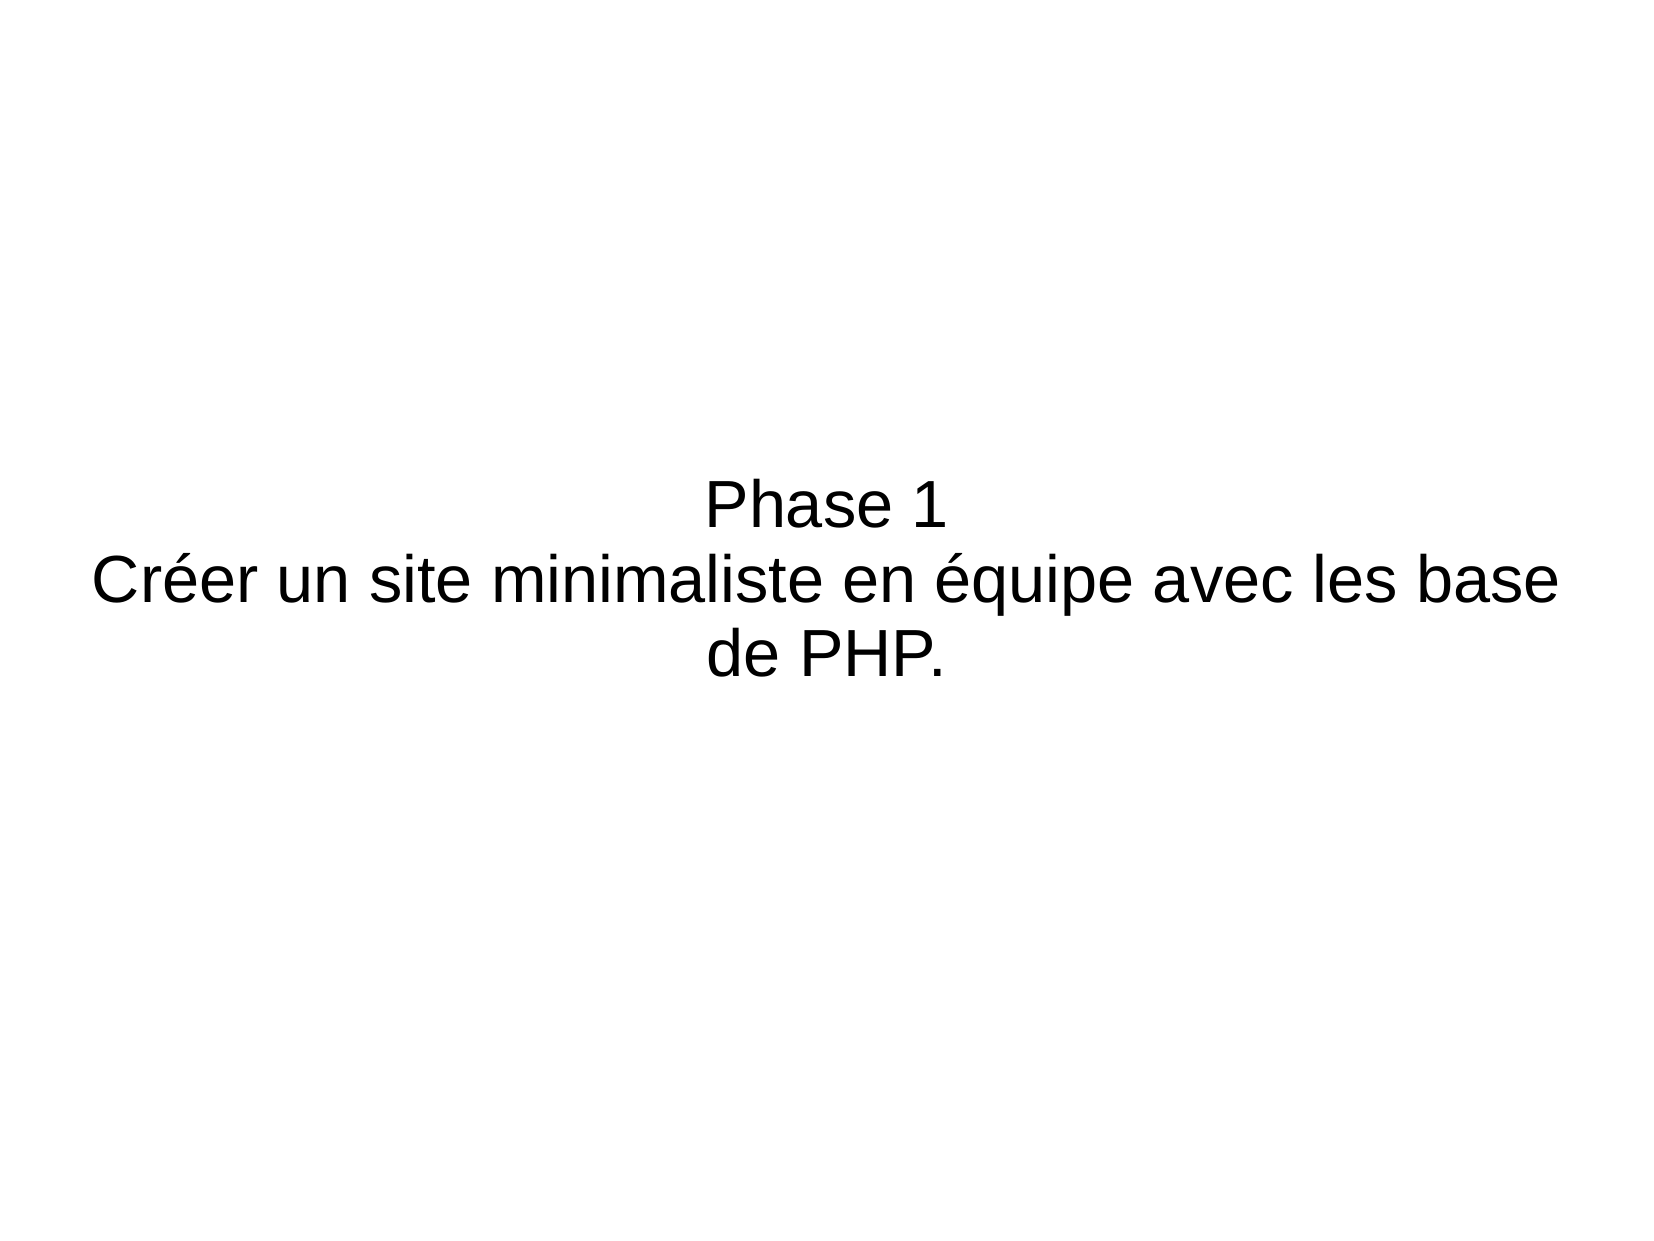

# Phase 1
Créer un site minimaliste en équipe avec les base de PHP.